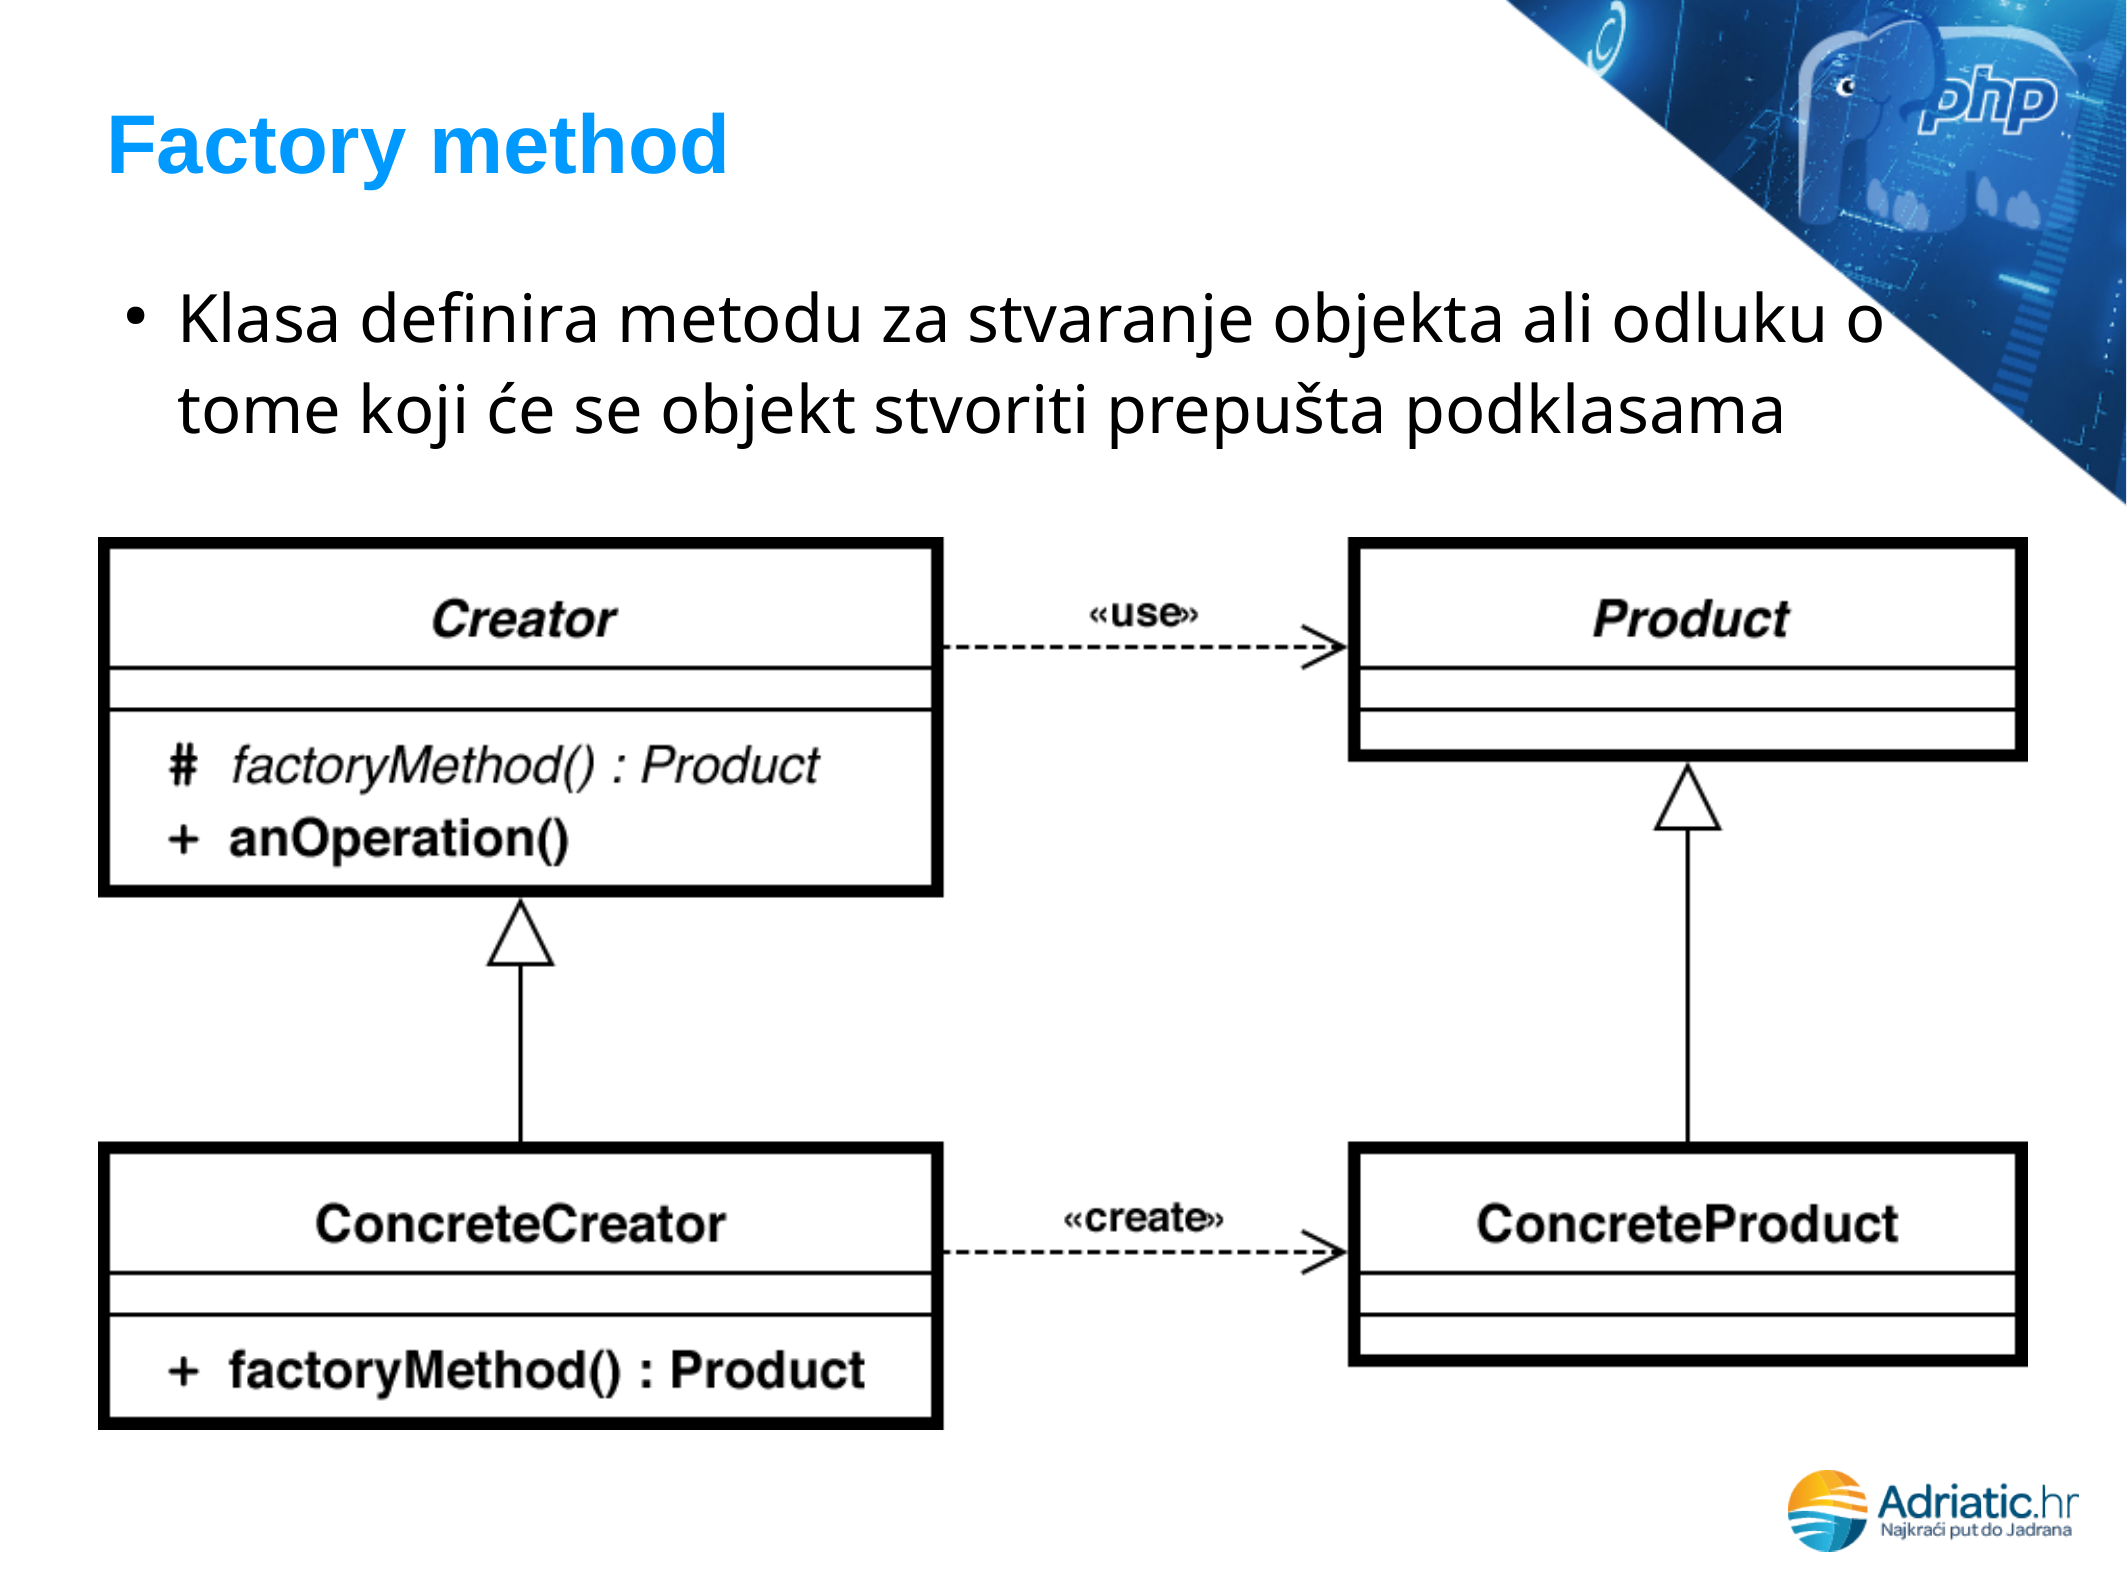

# Factory method
Klasa definira metodu za stvaranje objekta ali odluku o tome koji će se objekt stvoriti prepušta podklasama